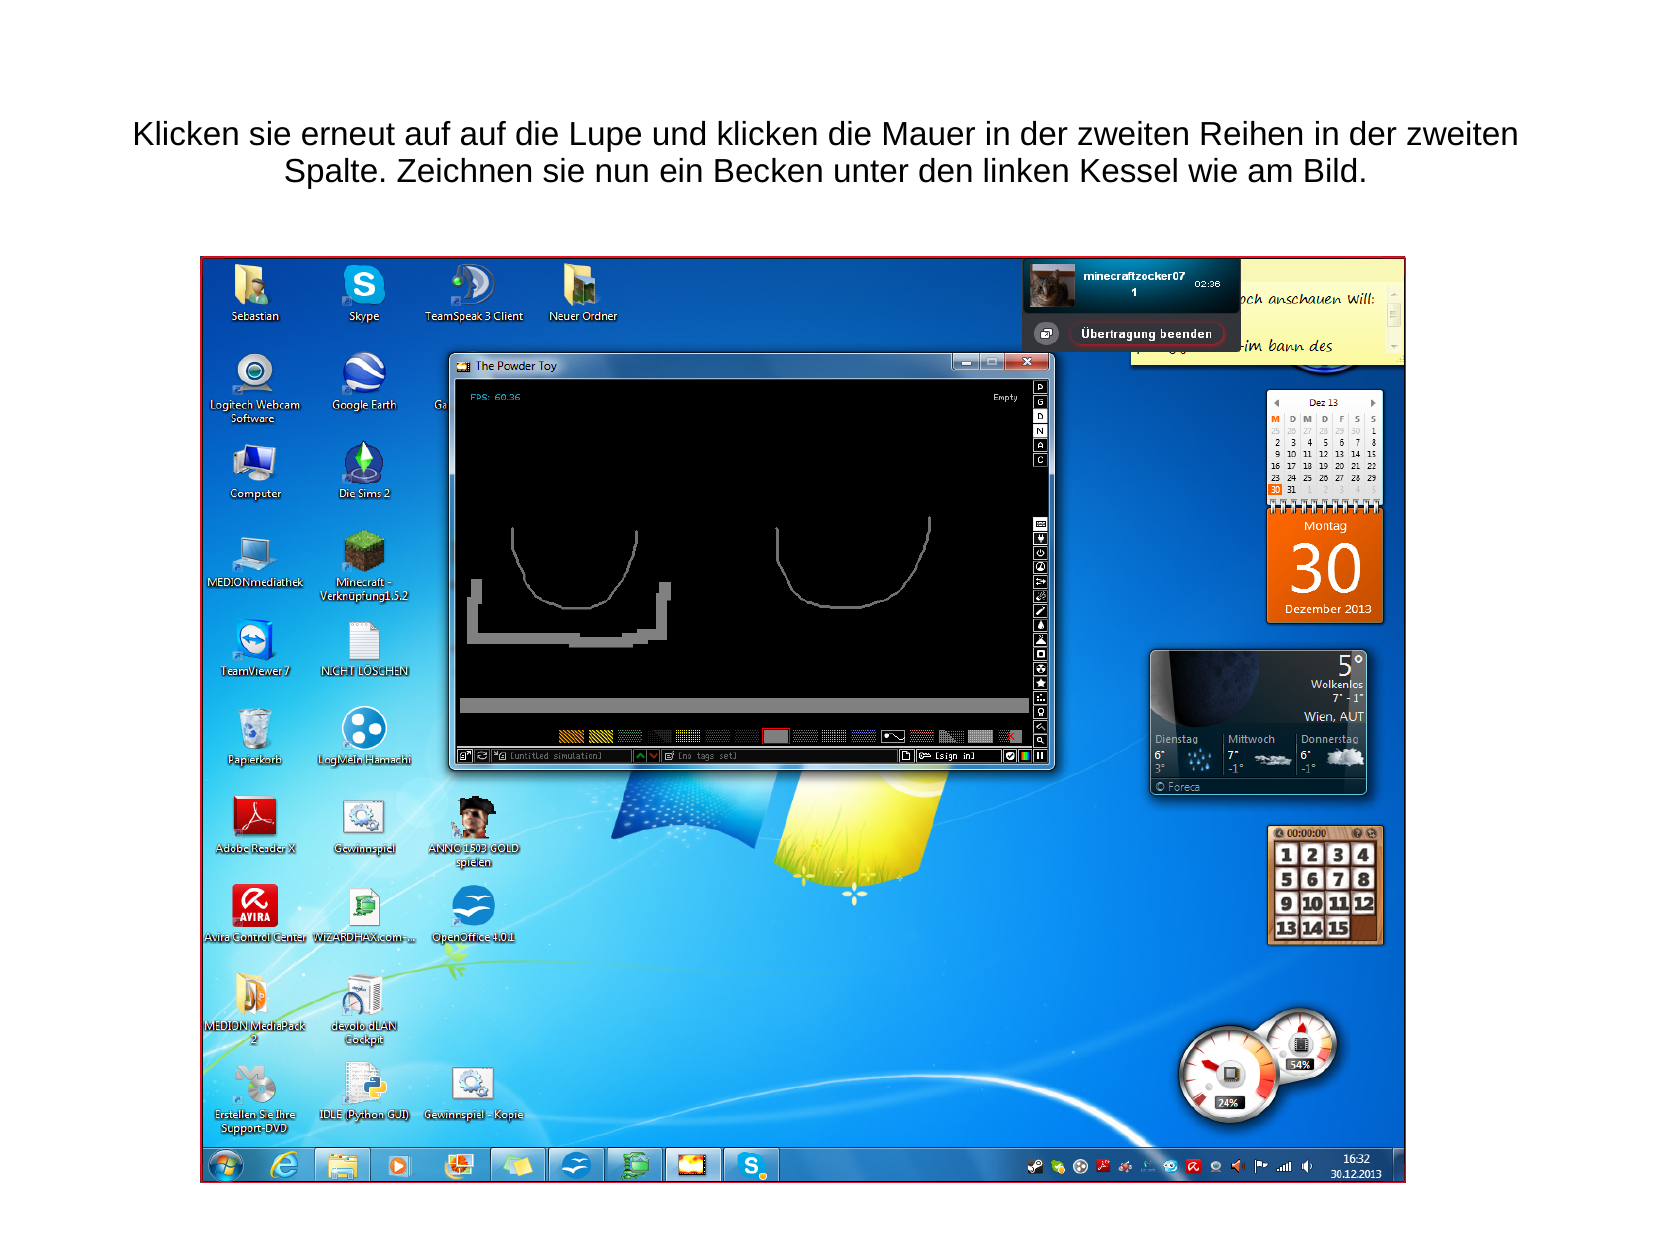

# Klicken sie erneut auf auf die Lupe und klicken die Mauer in der zweiten Reihen in der zweiten Spalte. Zeichnen sie nun ein Becken unter den linken Kessel wie am Bild.